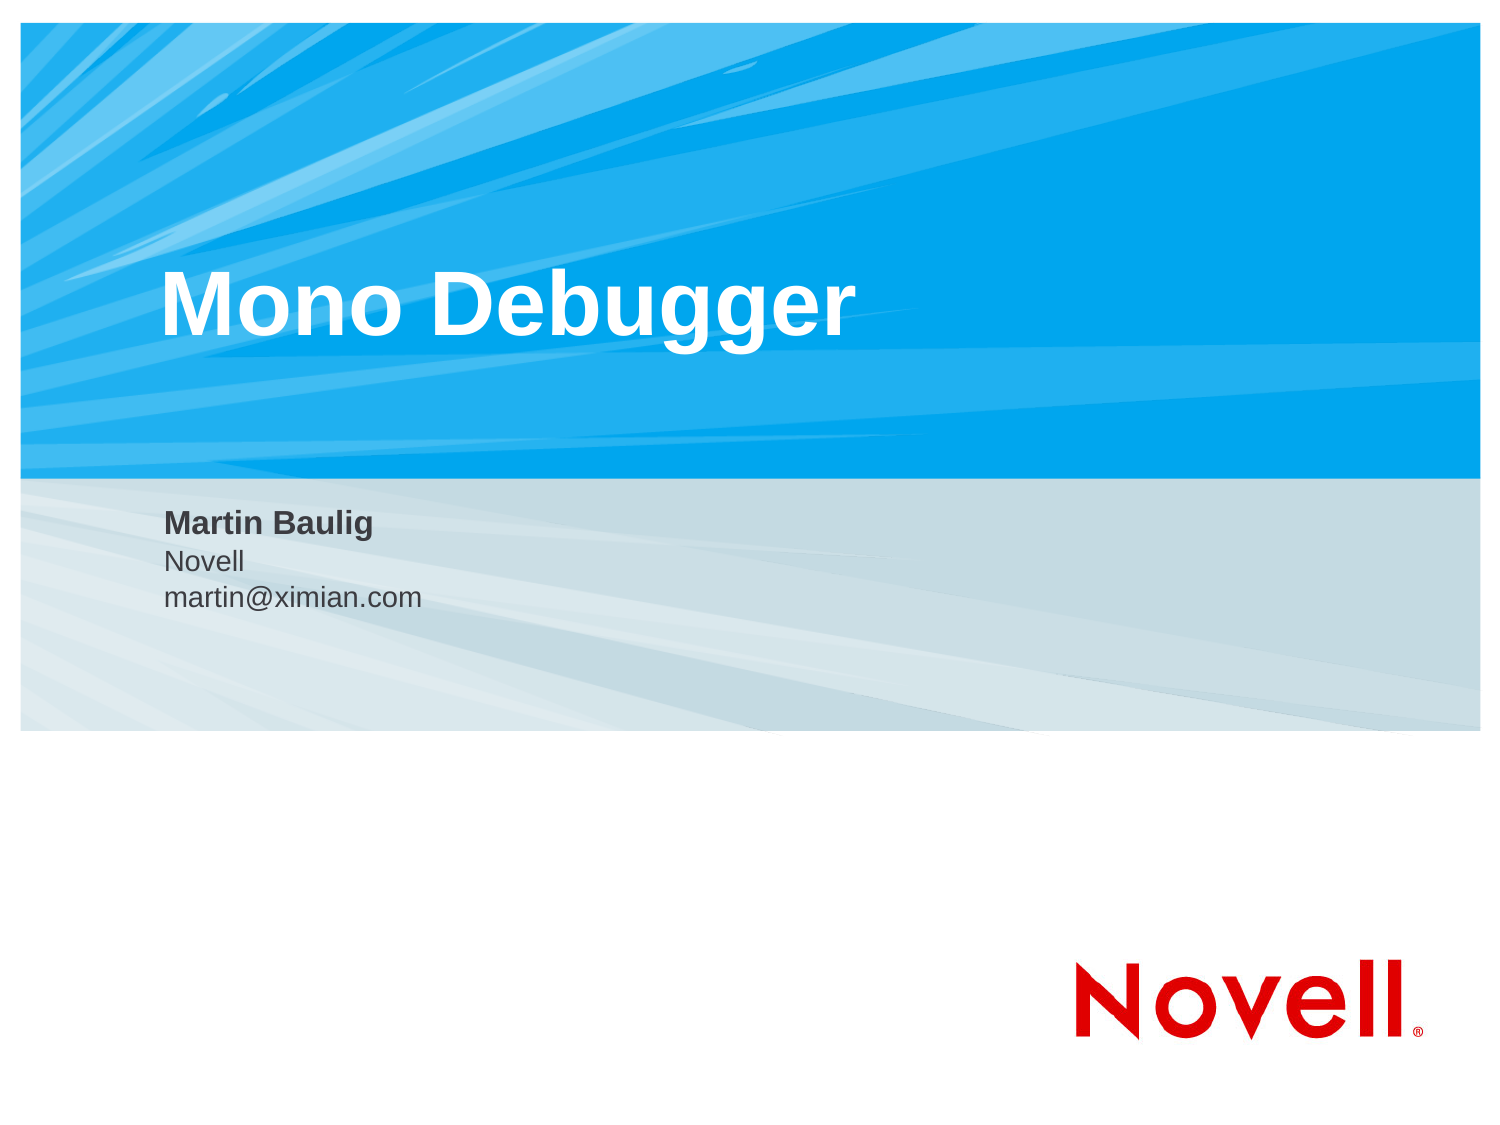

# Mono Debugger
Martin Baulig
Novell
martin@ximian.com